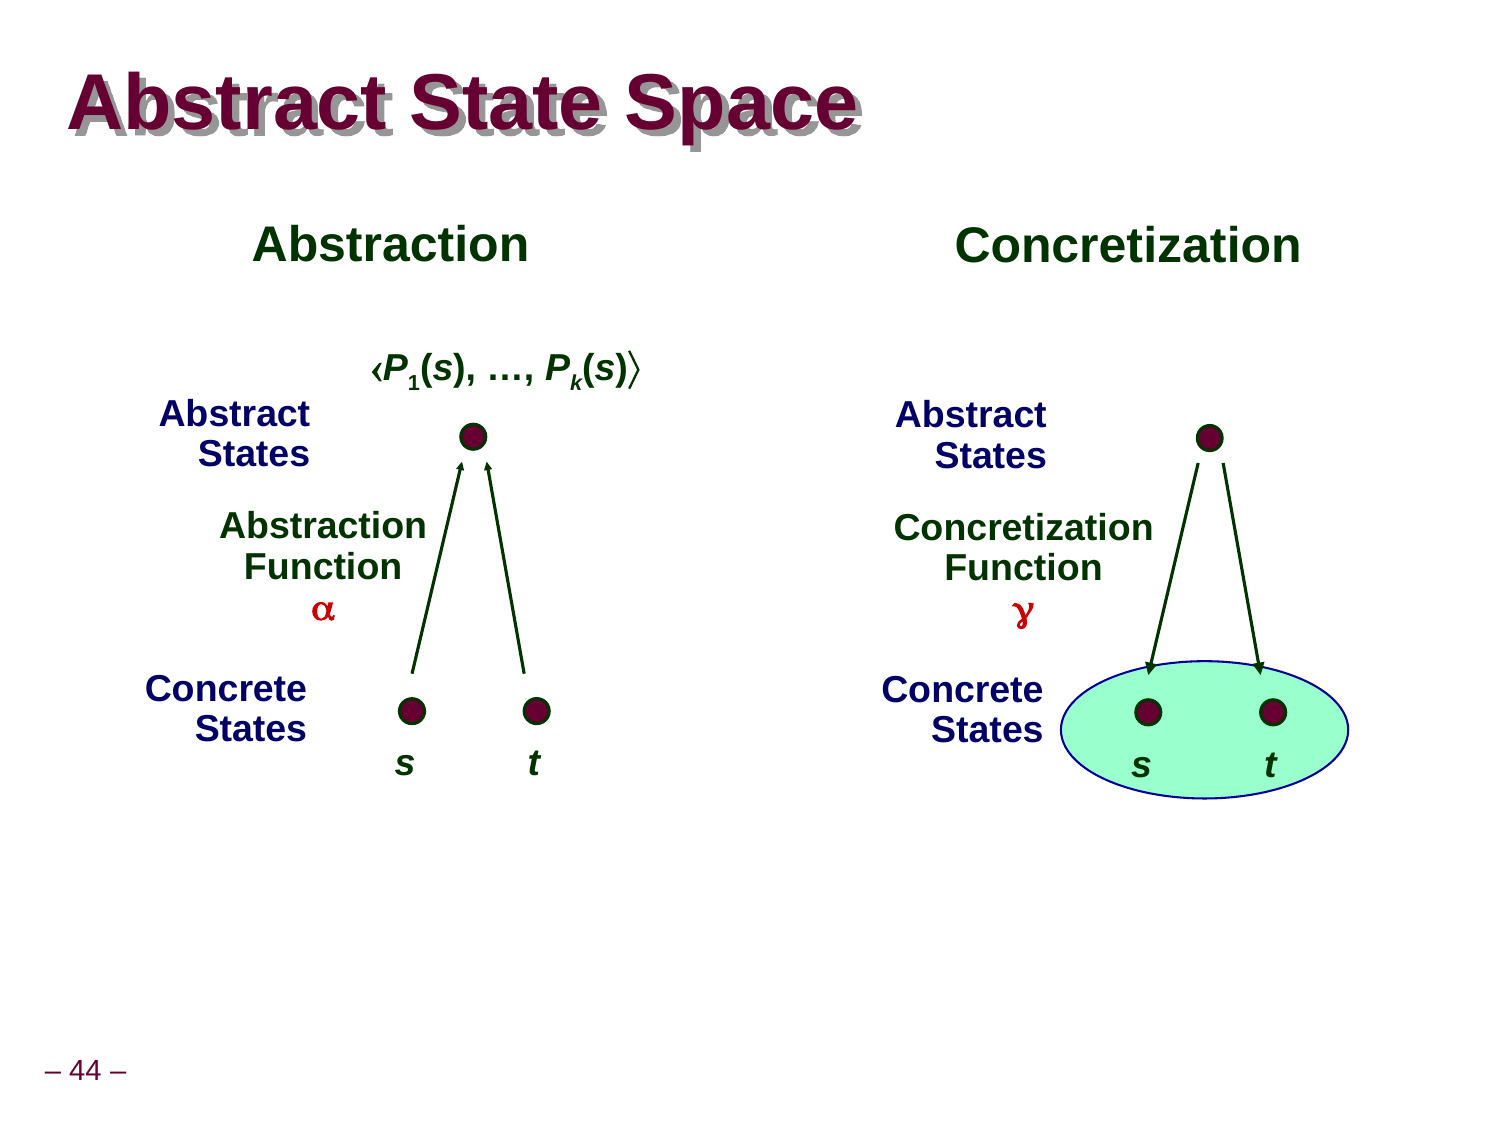

# Abstract State Space
Abstraction
Concretization
P1(s), …, Pk(s)
Abstract
States
Abstract
States
Abstraction
Function

t
Concretization
Function

Concrete
States
s
t
Concrete
States
s